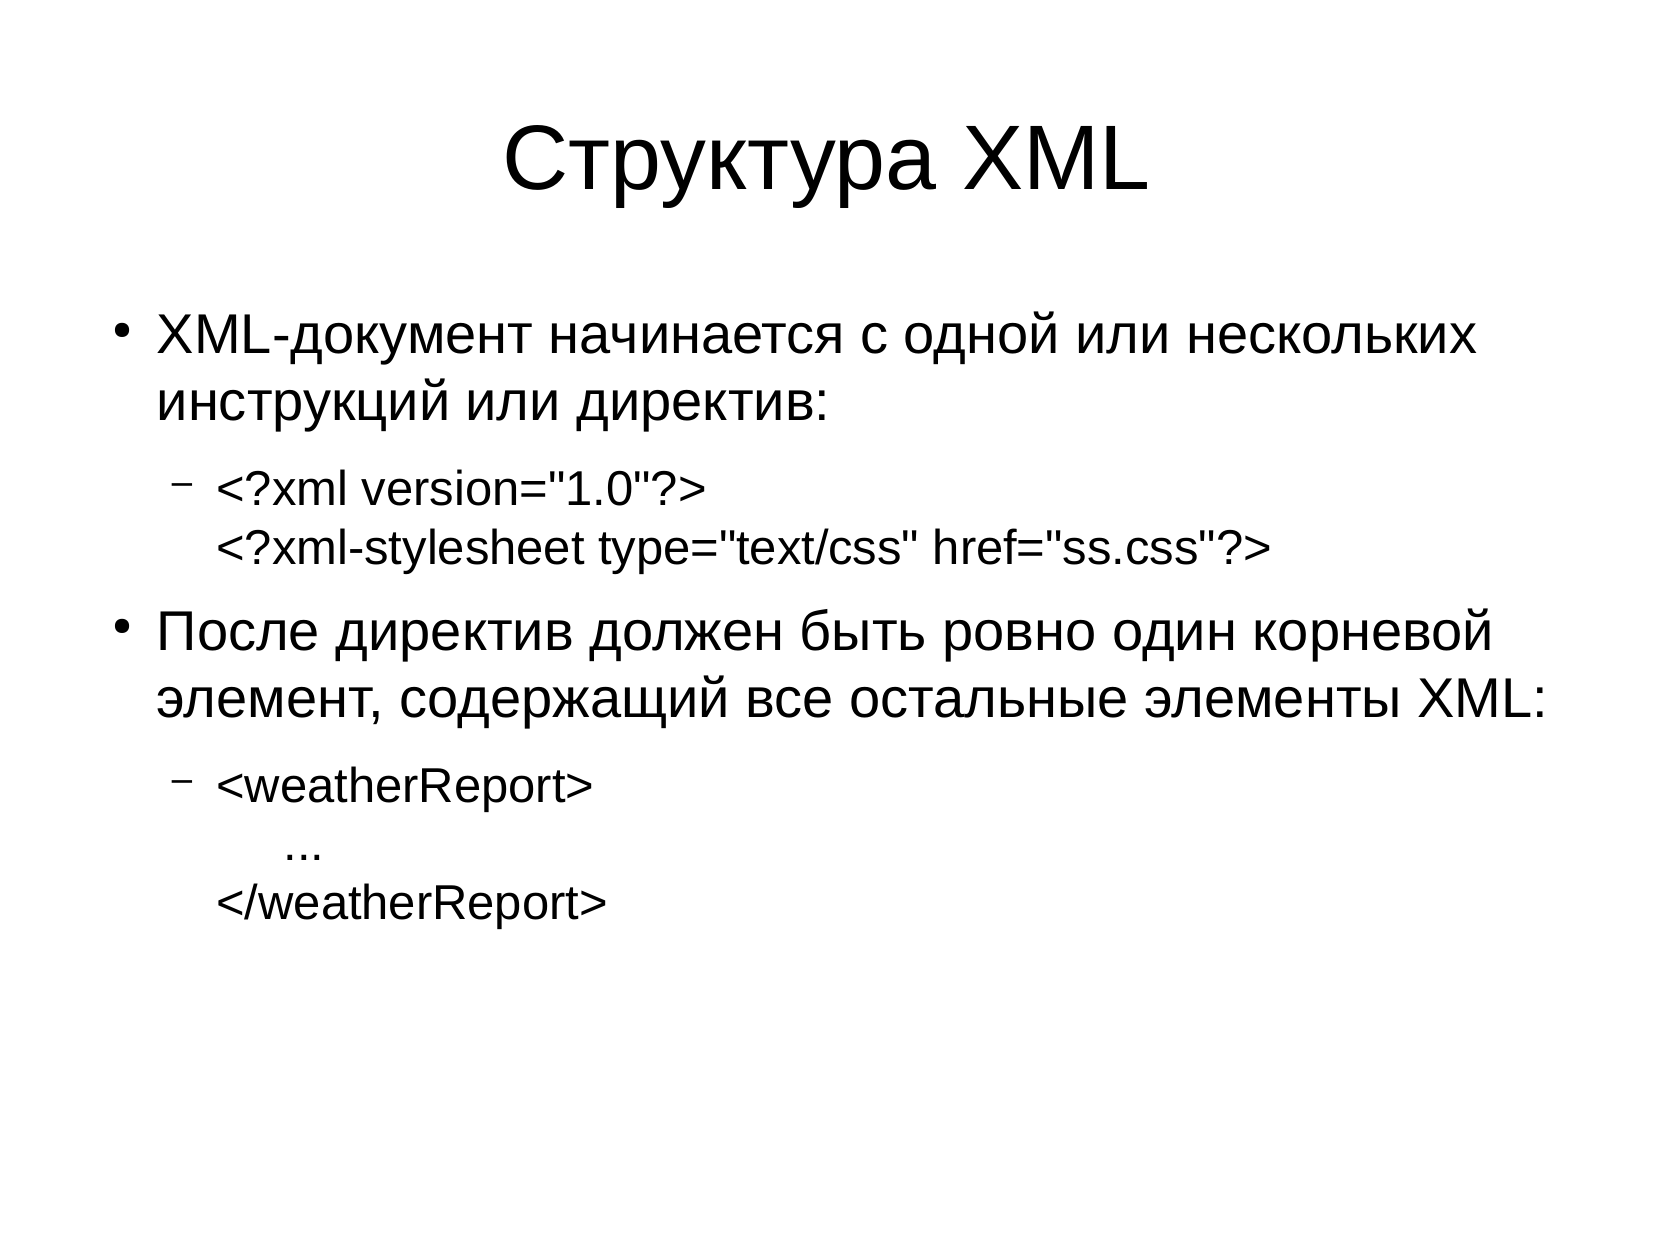

# Структура XML
XML-документ начинается с одной или нескольких инструкций или директив:
<?xml version="1.0"?>
<?xml-stylesheet type="text/css" href="ss.css"?>
После директив должен быть ровно один корневой элемент, содержащий все остальные элементы XML:
<weatherReport>
 ...
</weatherReport>